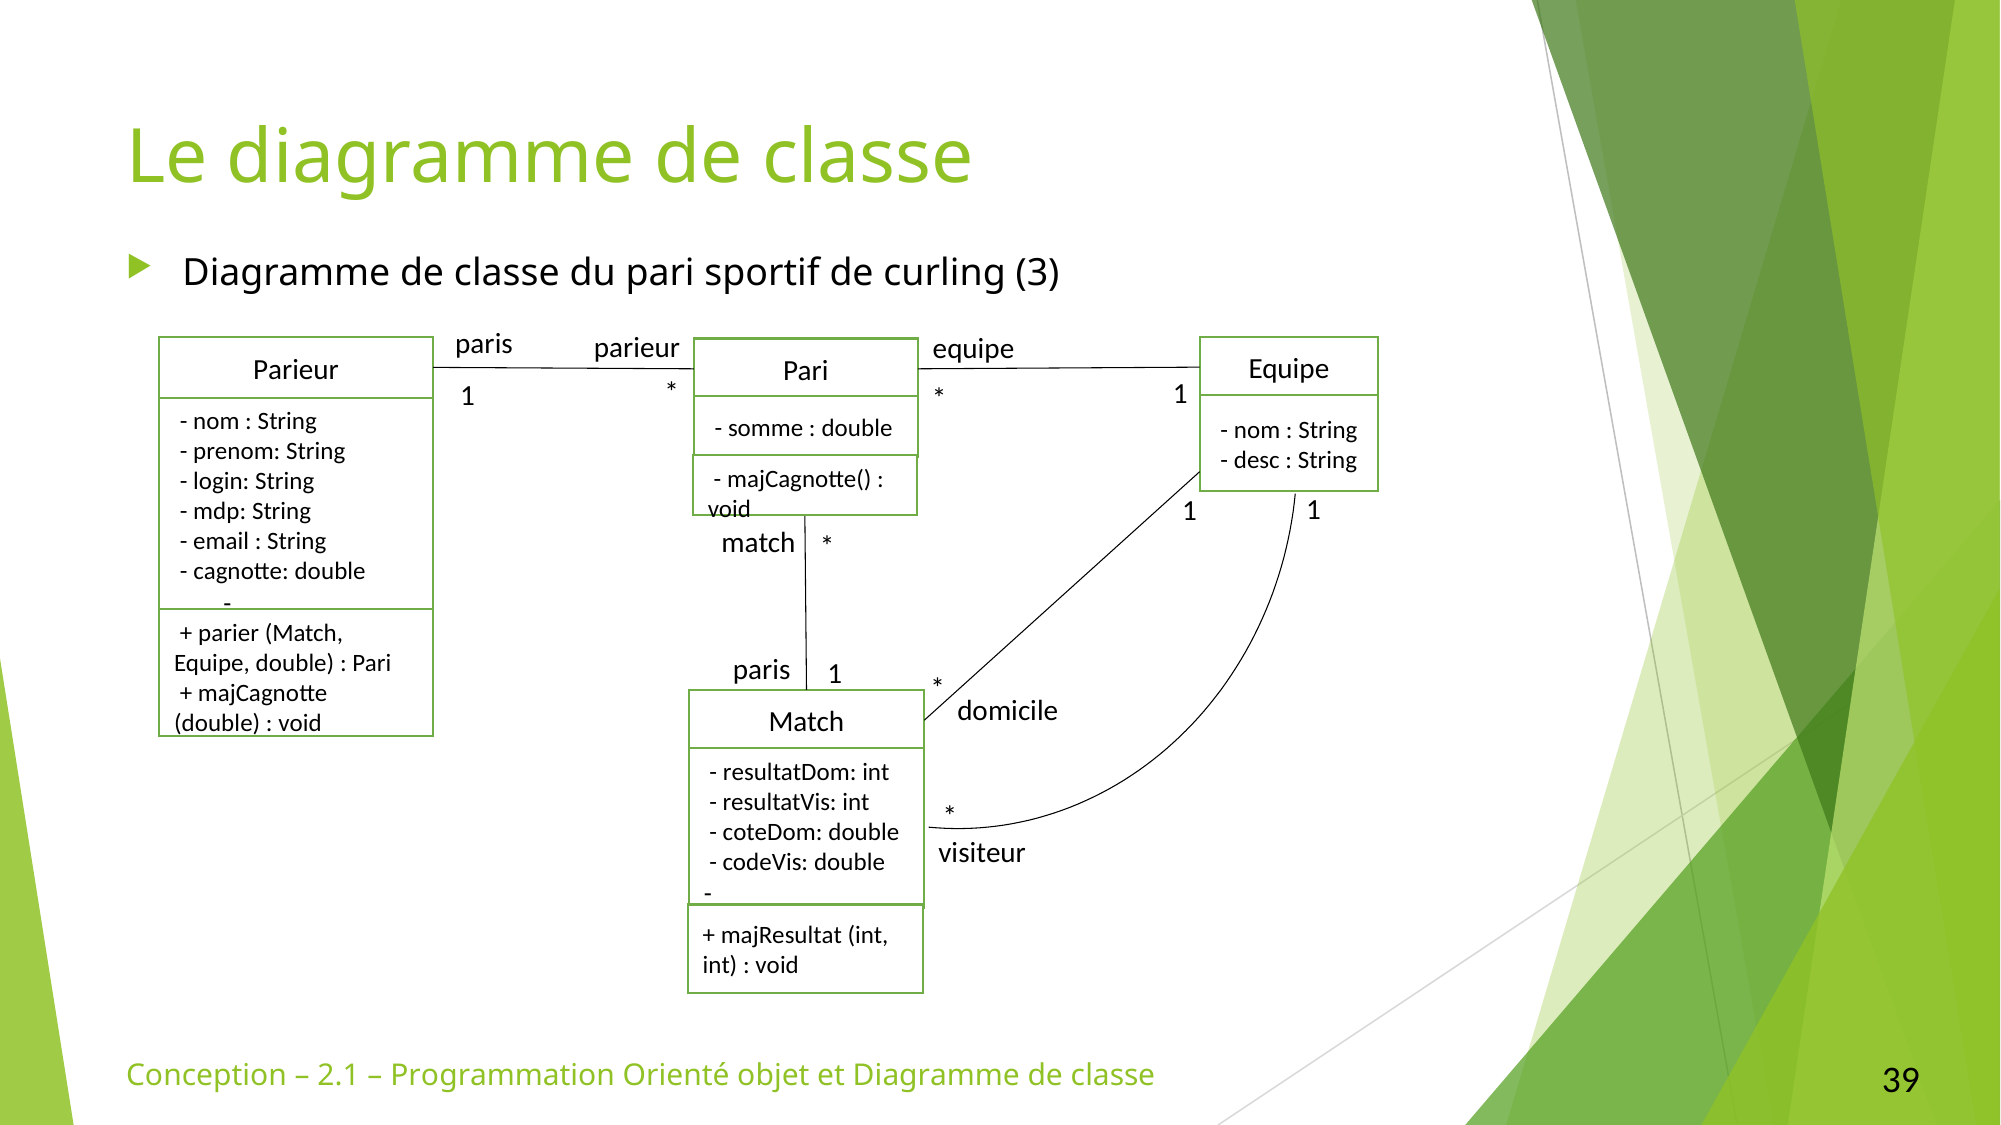

# Le diagramme de classe
Diagramme de classe du pari sportif de curling (3)
paris
parieur
equipe
Equipe
Parieur
Pari
*
1
1
*
 - nom : String
 - desc : String
 - somme : double
 - nom : String
 - prenom: String
 - login: String
 - mdp: String
 - email : String
 - cagnotte: double
 - majCagnotte() : void
1
1
match
*
 + parier (Match, Equipe, double) : Pari
 + majCagnotte (double) : void
paris
1
*
domicile
Match
 - resultatDom: int
 - resultatVis: int
 - coteDom: double
 - codeVis: double
*
visiteur
+ majResultat (int, int) : void
Conception – 2.1 – Programmation Orienté objet et Diagramme de classe